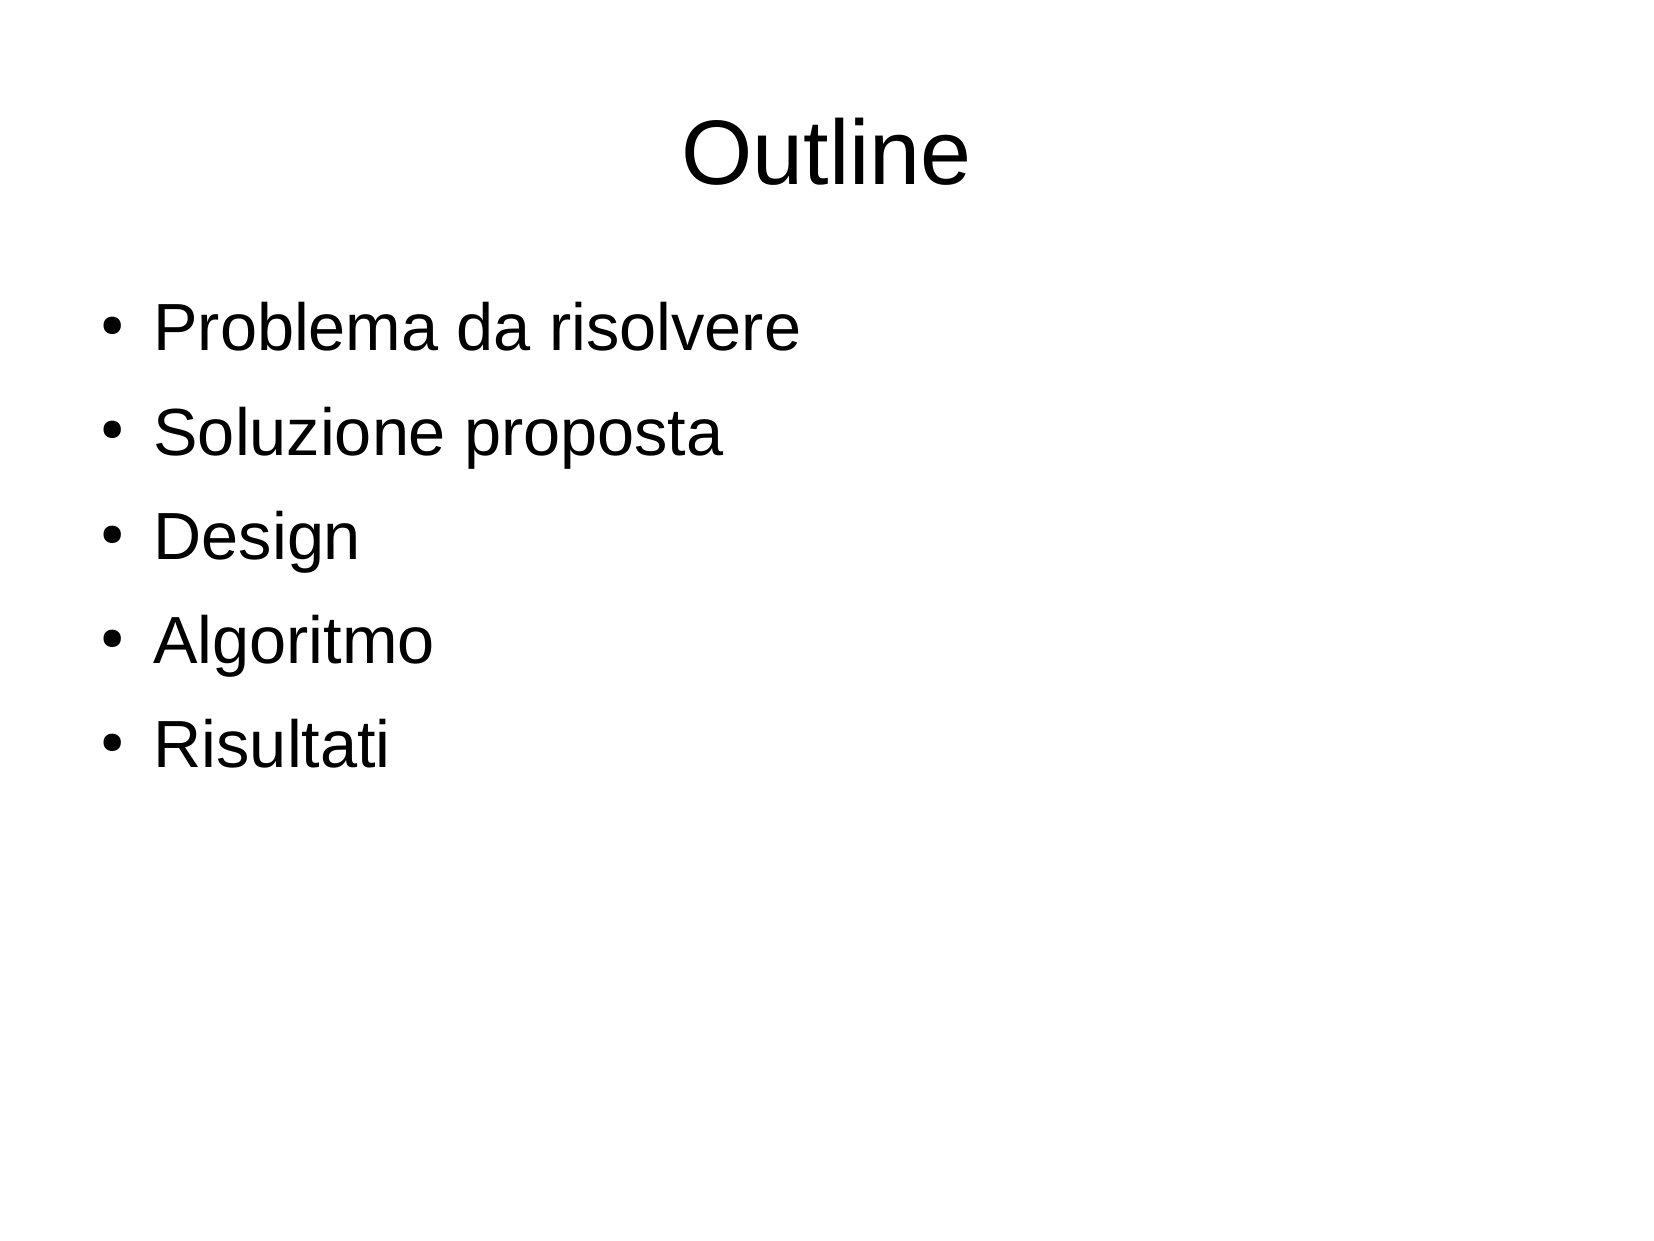

# Outline
Problema da risolvere
Soluzione proposta
Design
Algoritmo
Risultati